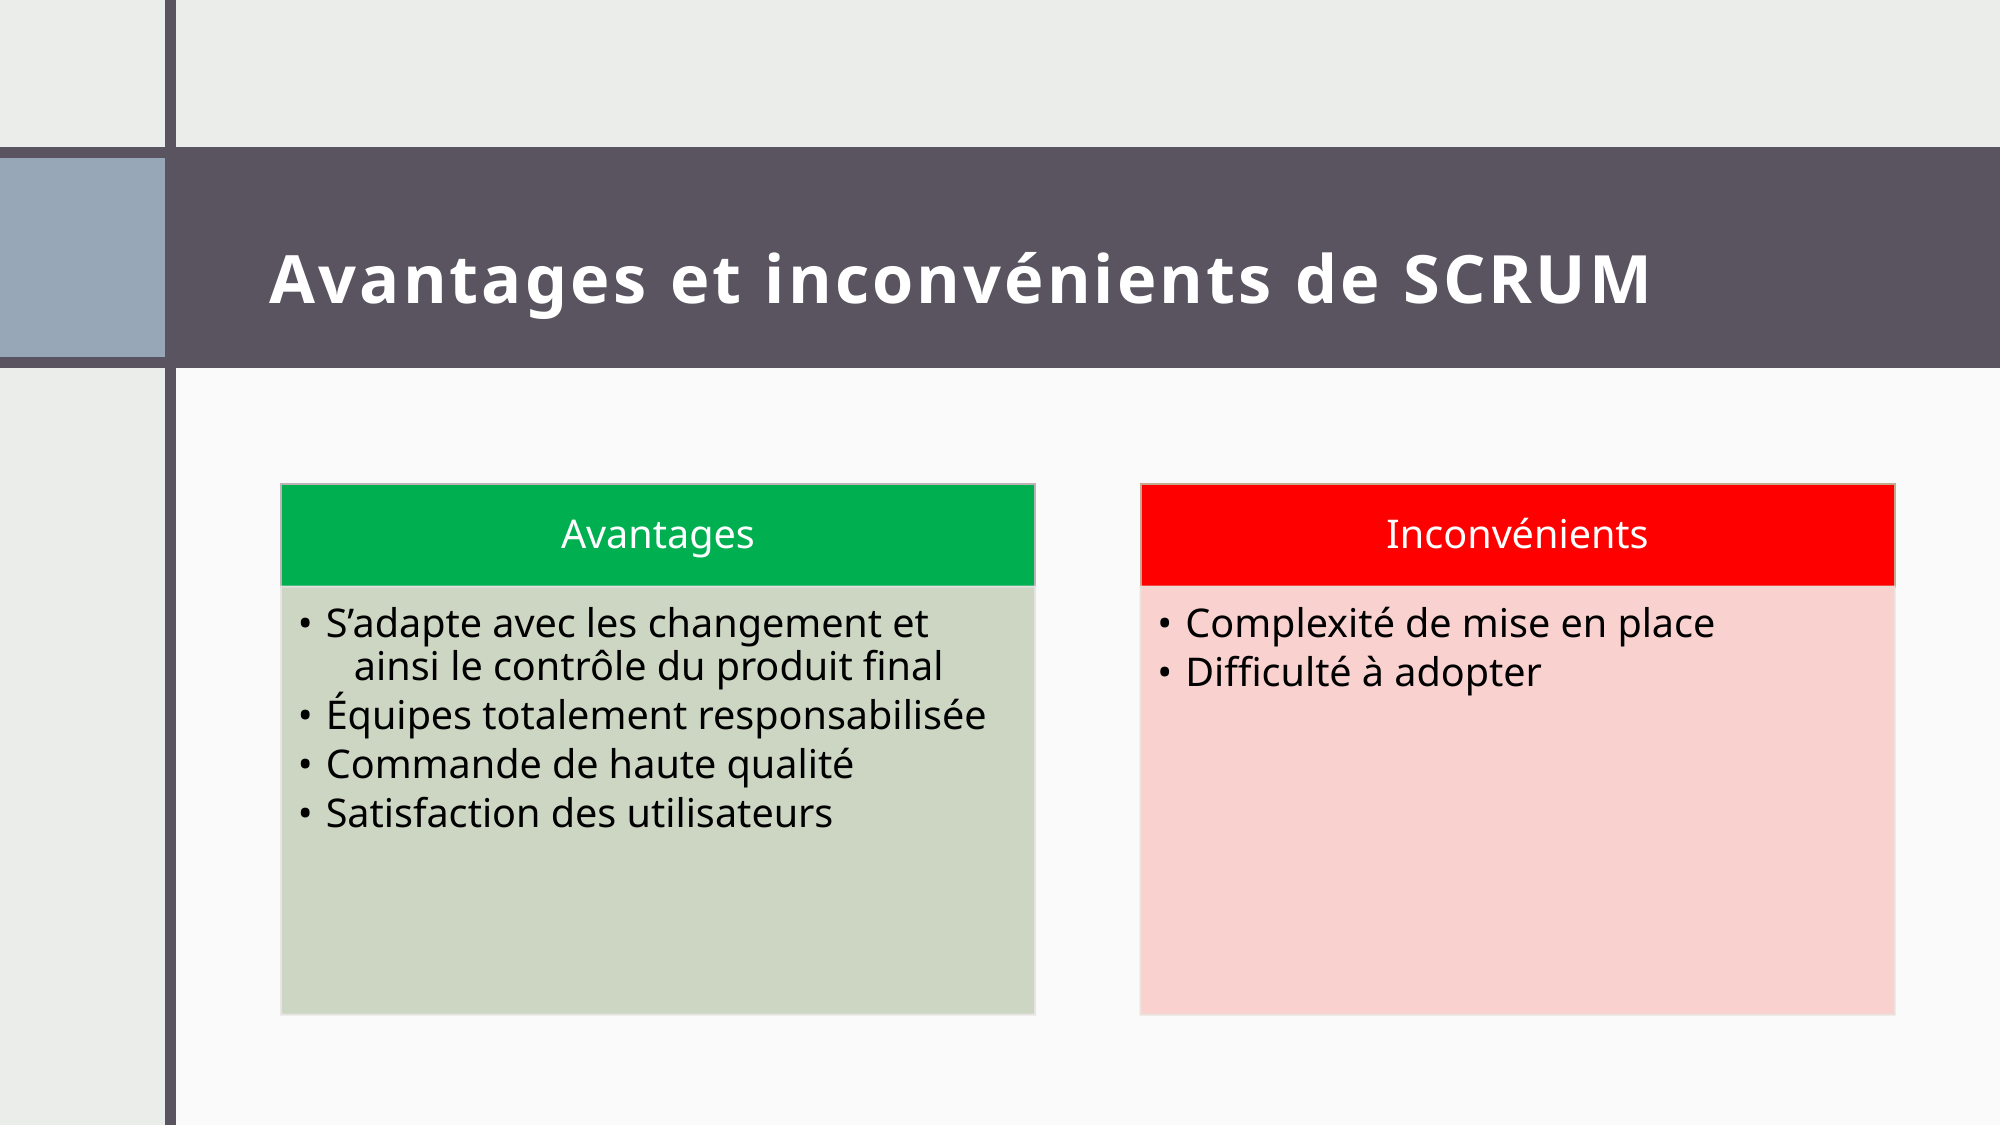

# Avantages et inconvénients de SCRUM
Avantages
Inconvénients
S’adapte avec les changement et ainsi le contrôle du produit final
Équipes totalement responsabilisée
Commande de haute qualité
Satisfaction des utilisateurs
Complexité de mise en place
Difficulté à adopter